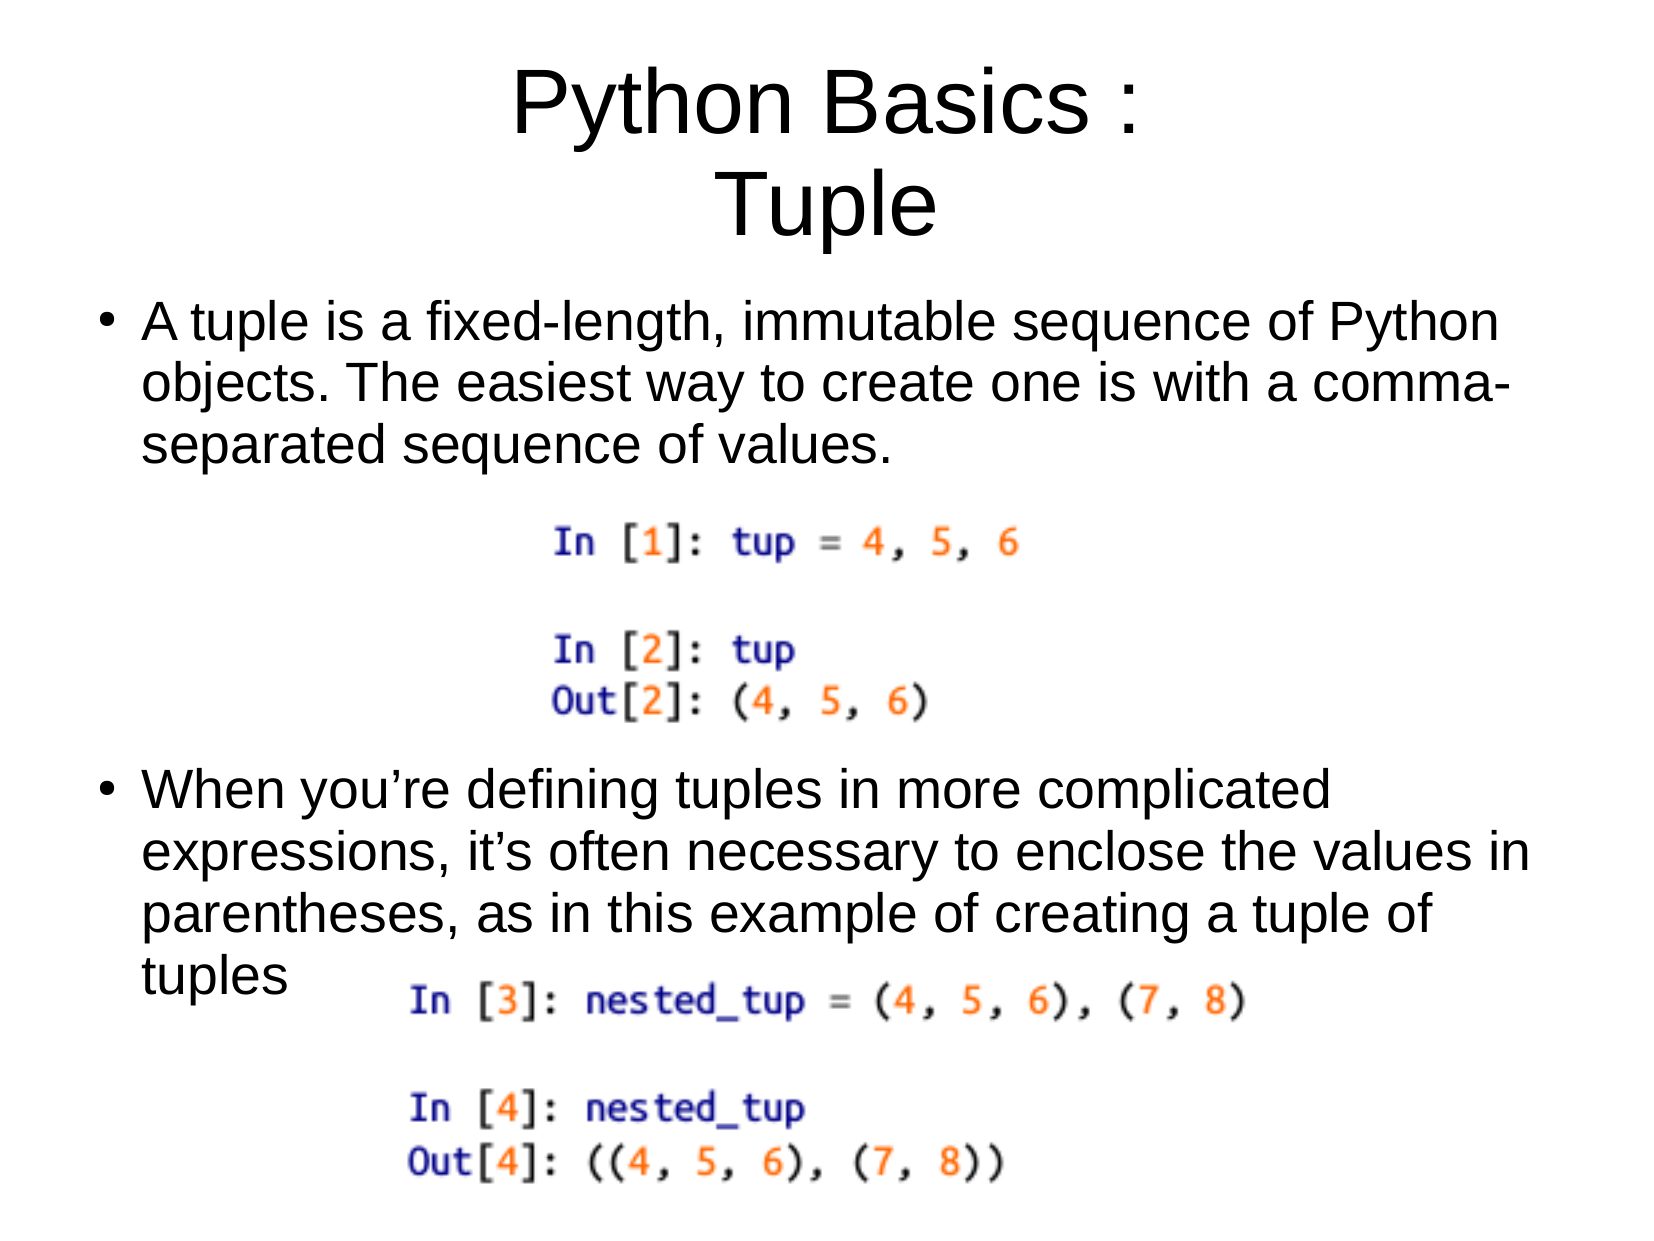

# Python Basics : Tuple
A tuple is a fixed-length, immutable sequence of Python objects. The easiest way to create one is with a comma-separated sequence of values.
When you’re defining tuples in more complicated expressions, it’s often necessary to enclose the values in parentheses, as in this example of creating a tuple of tuples